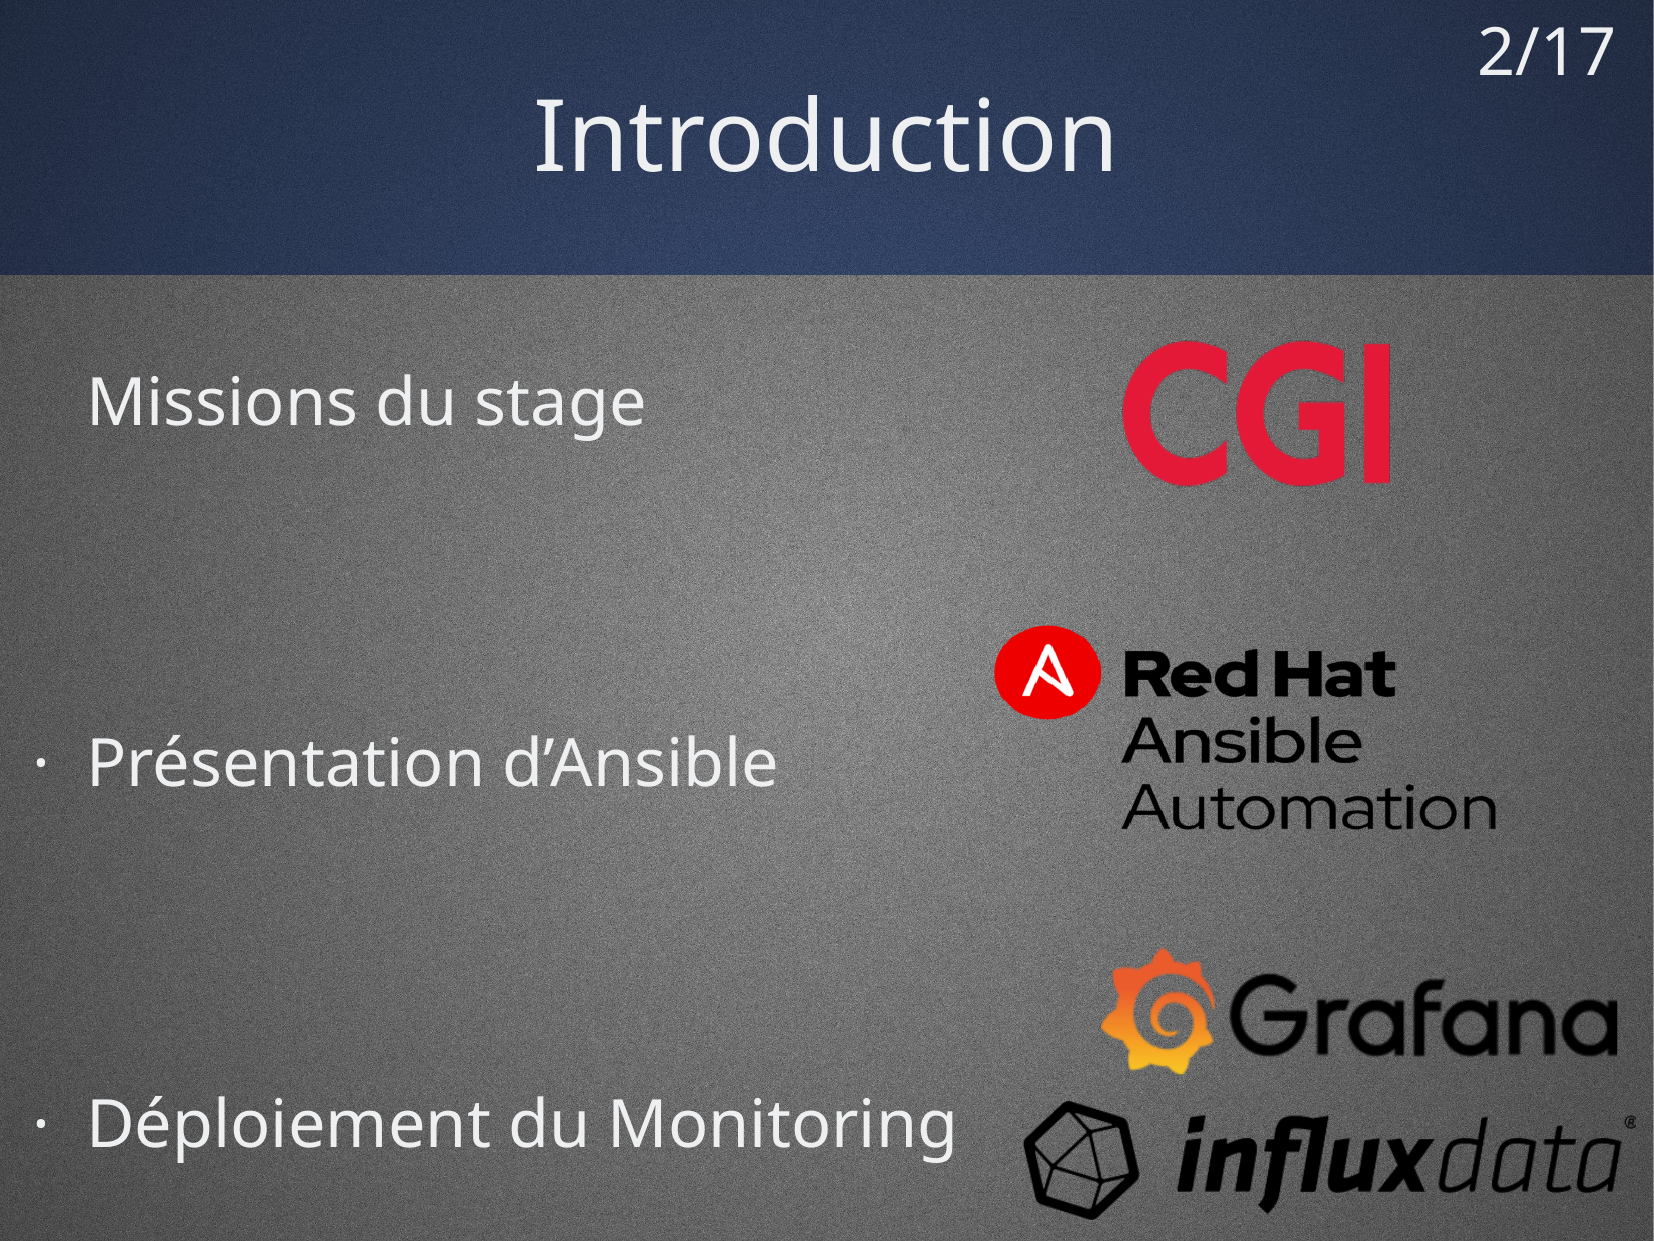

2/17
Introduction
# Missions du stage
Présentation d’Ansible
Déploiement du Monitoring